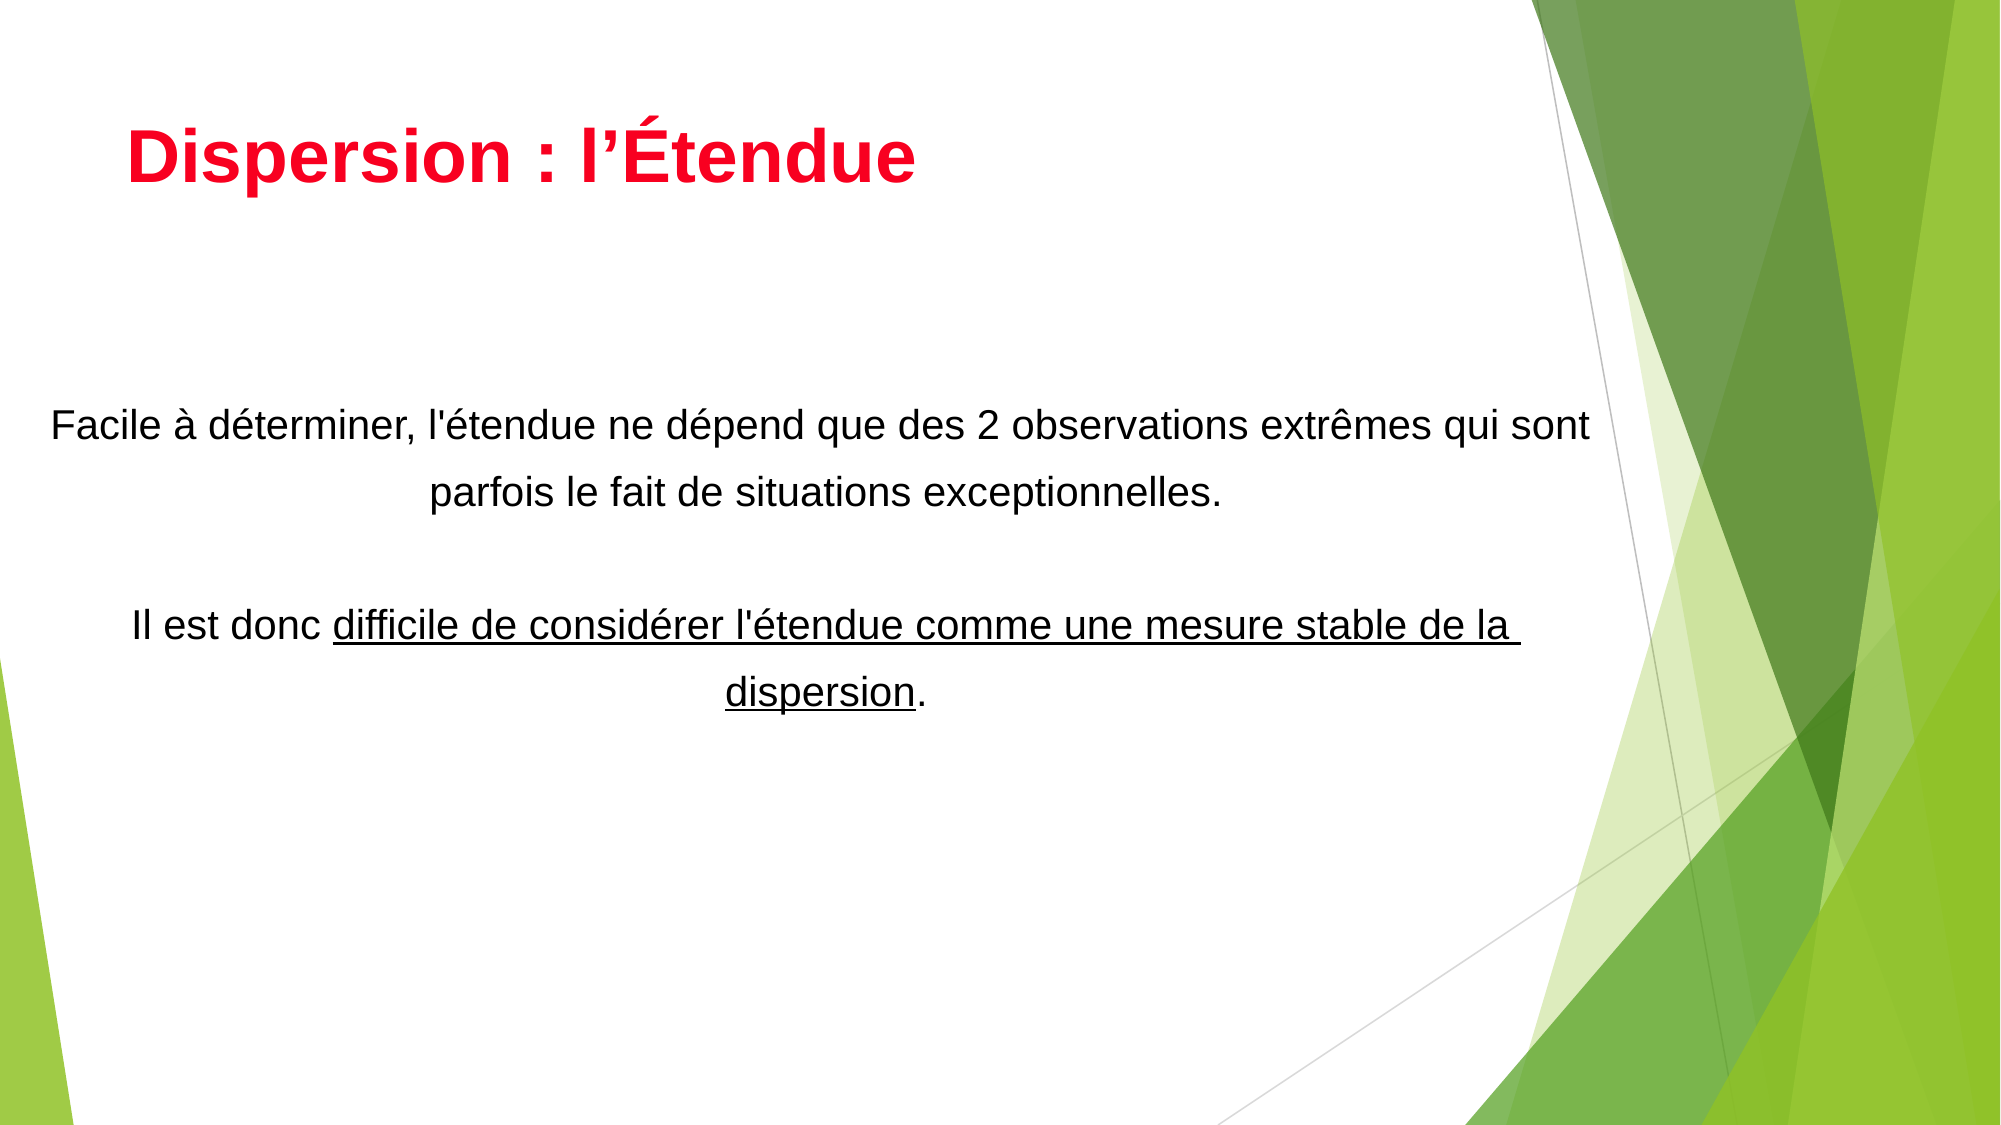

# Dispersion : l’Étendue
Facile à déterminer, l'étendue ne dépend que des 2 observations extrêmes qui sont
parfois le fait de situations exceptionnelles.
Il est donc difficile de considérer l'étendue comme une mesure stable de la
dispersion.